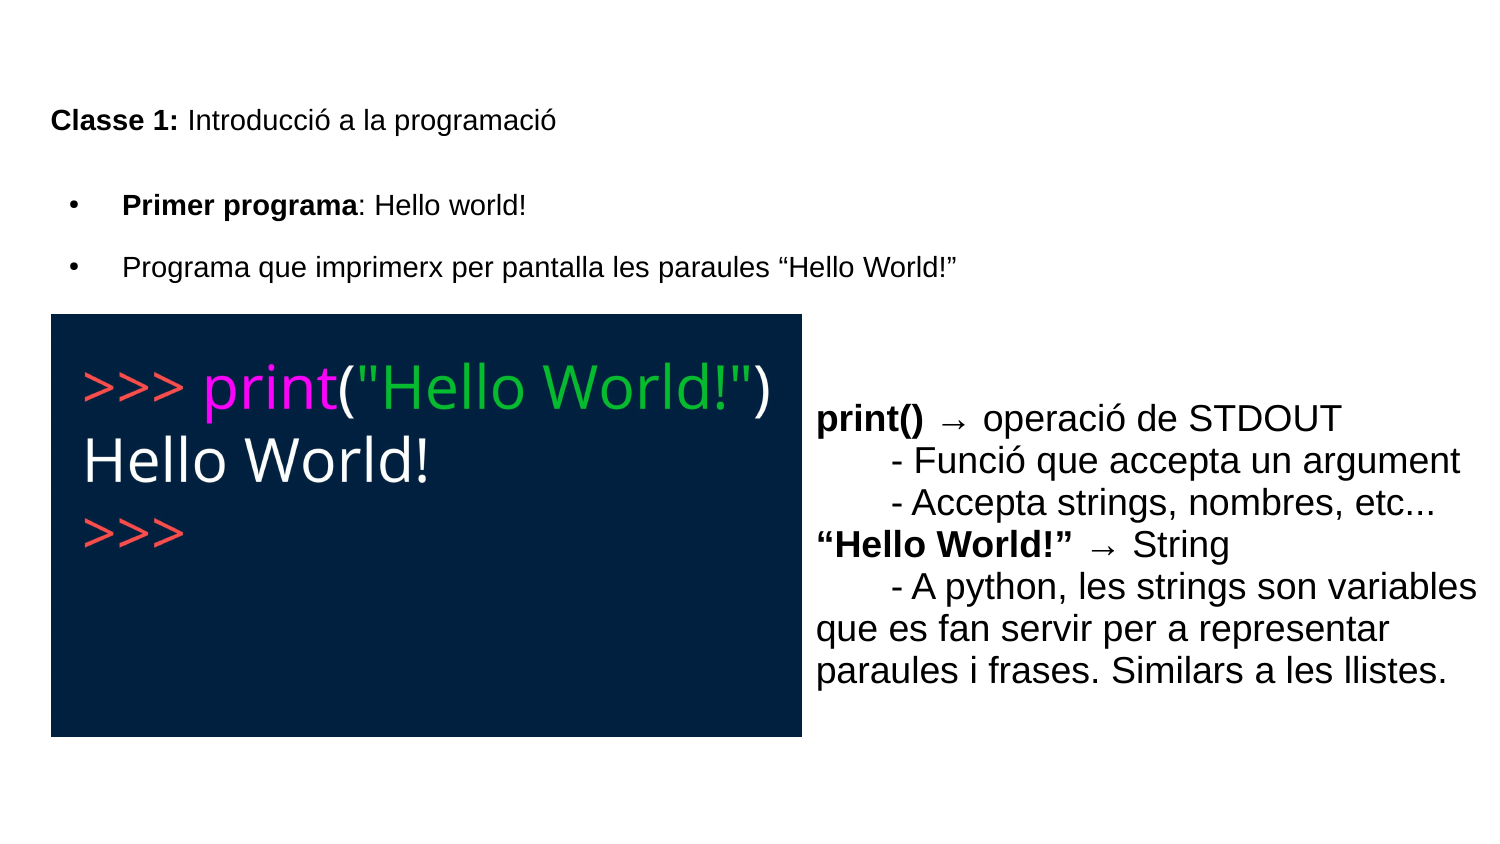

Classe 1: Introducció a la programació
# Primer programa: Hello world!
Programa que imprimerx per pantalla les paraules “Hello World!”
print() → operació de STDOUT
	- Funció que accepta un argument
	- Accepta strings, nombres, etc...
“Hello World!” → String
	- A python, les strings son variables que es fan servir per a representar paraules i frases. Similars a les llistes.